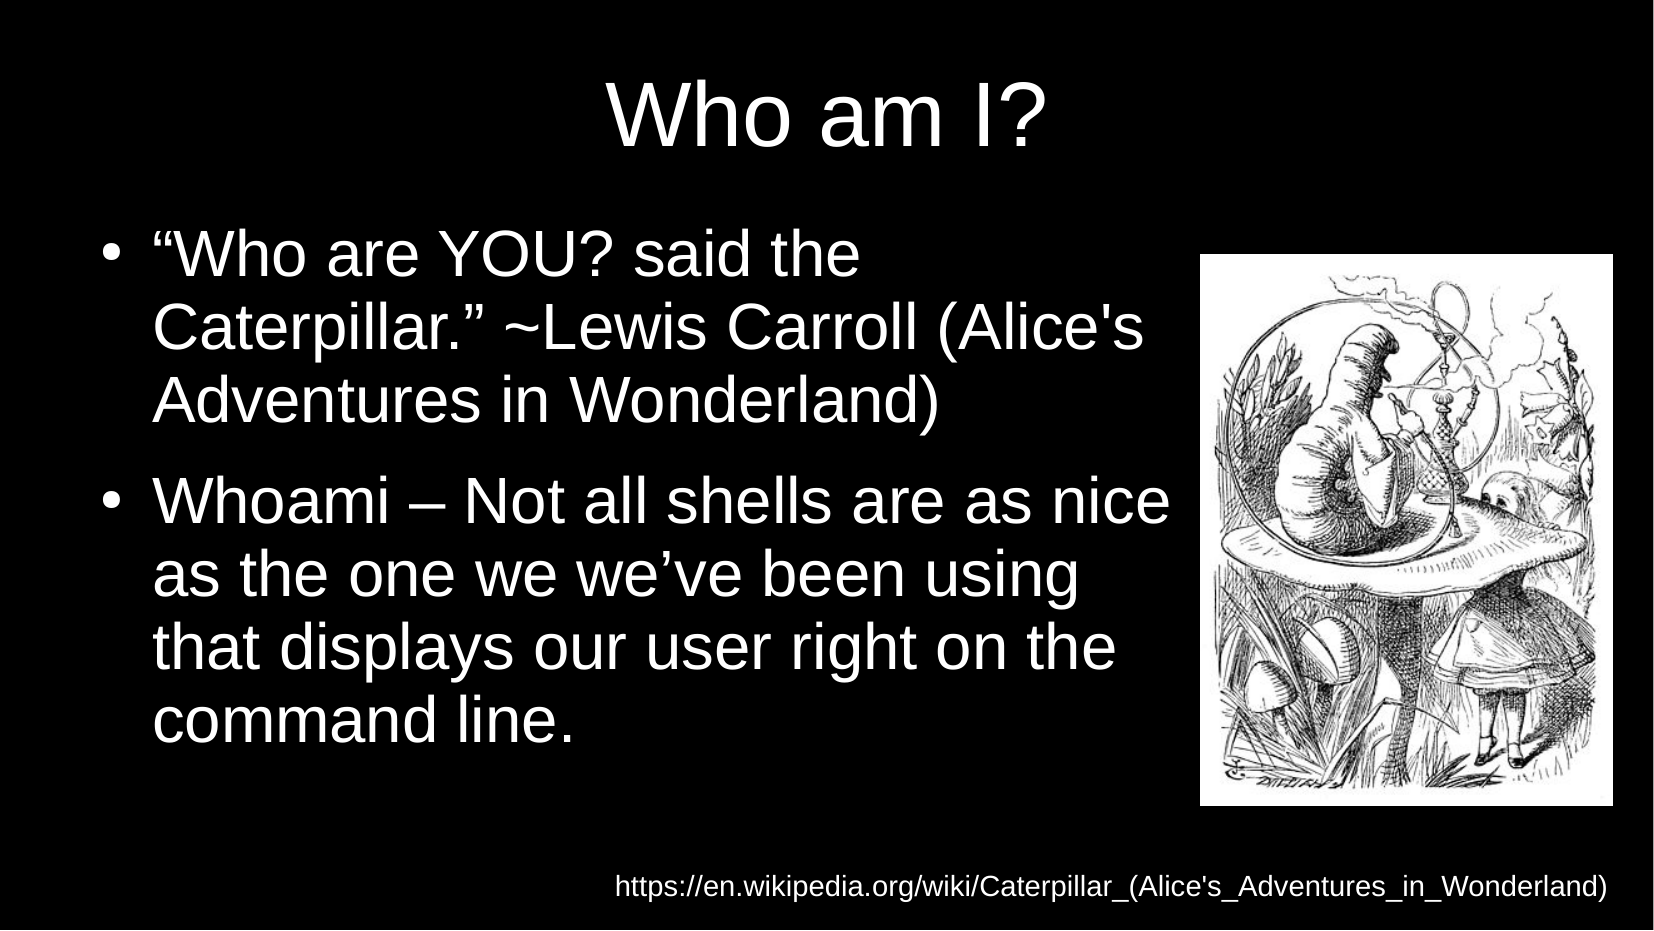

# Who am I?
“Who are YOU? said the Caterpillar.” ~Lewis Carroll (Alice's Adventures in Wonderland)
Whoami – Not all shells are as nice as the one we we’ve been using that displays our user right on the command line.
https://en.wikipedia.org/wiki/Caterpillar_(Alice's_Adventures_in_Wonderland)